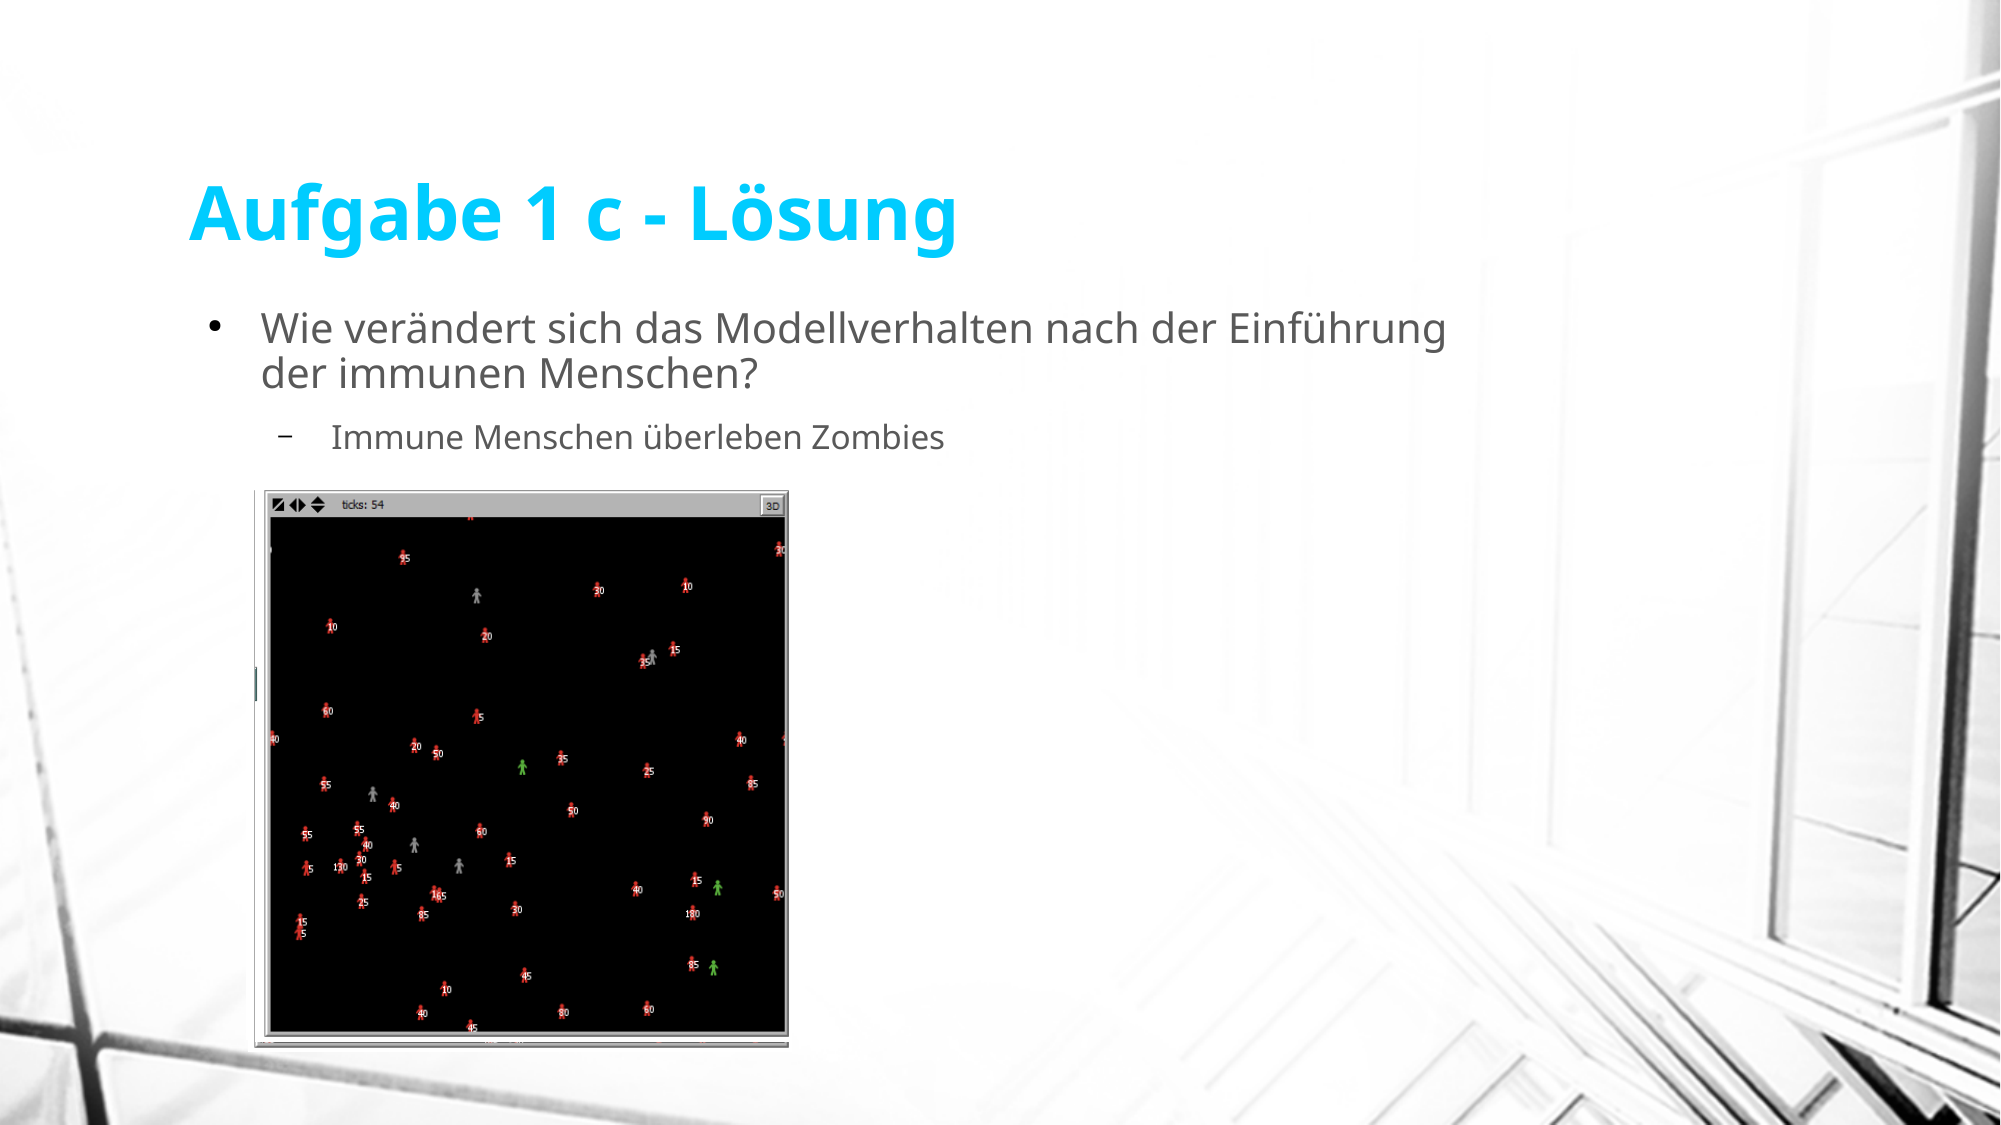

# Aufgabe 1 c - Lösung
Wie verändert sich das Modellverhalten nach der Einführung der immunen Menschen?
Immune Menschen überleben Zombies